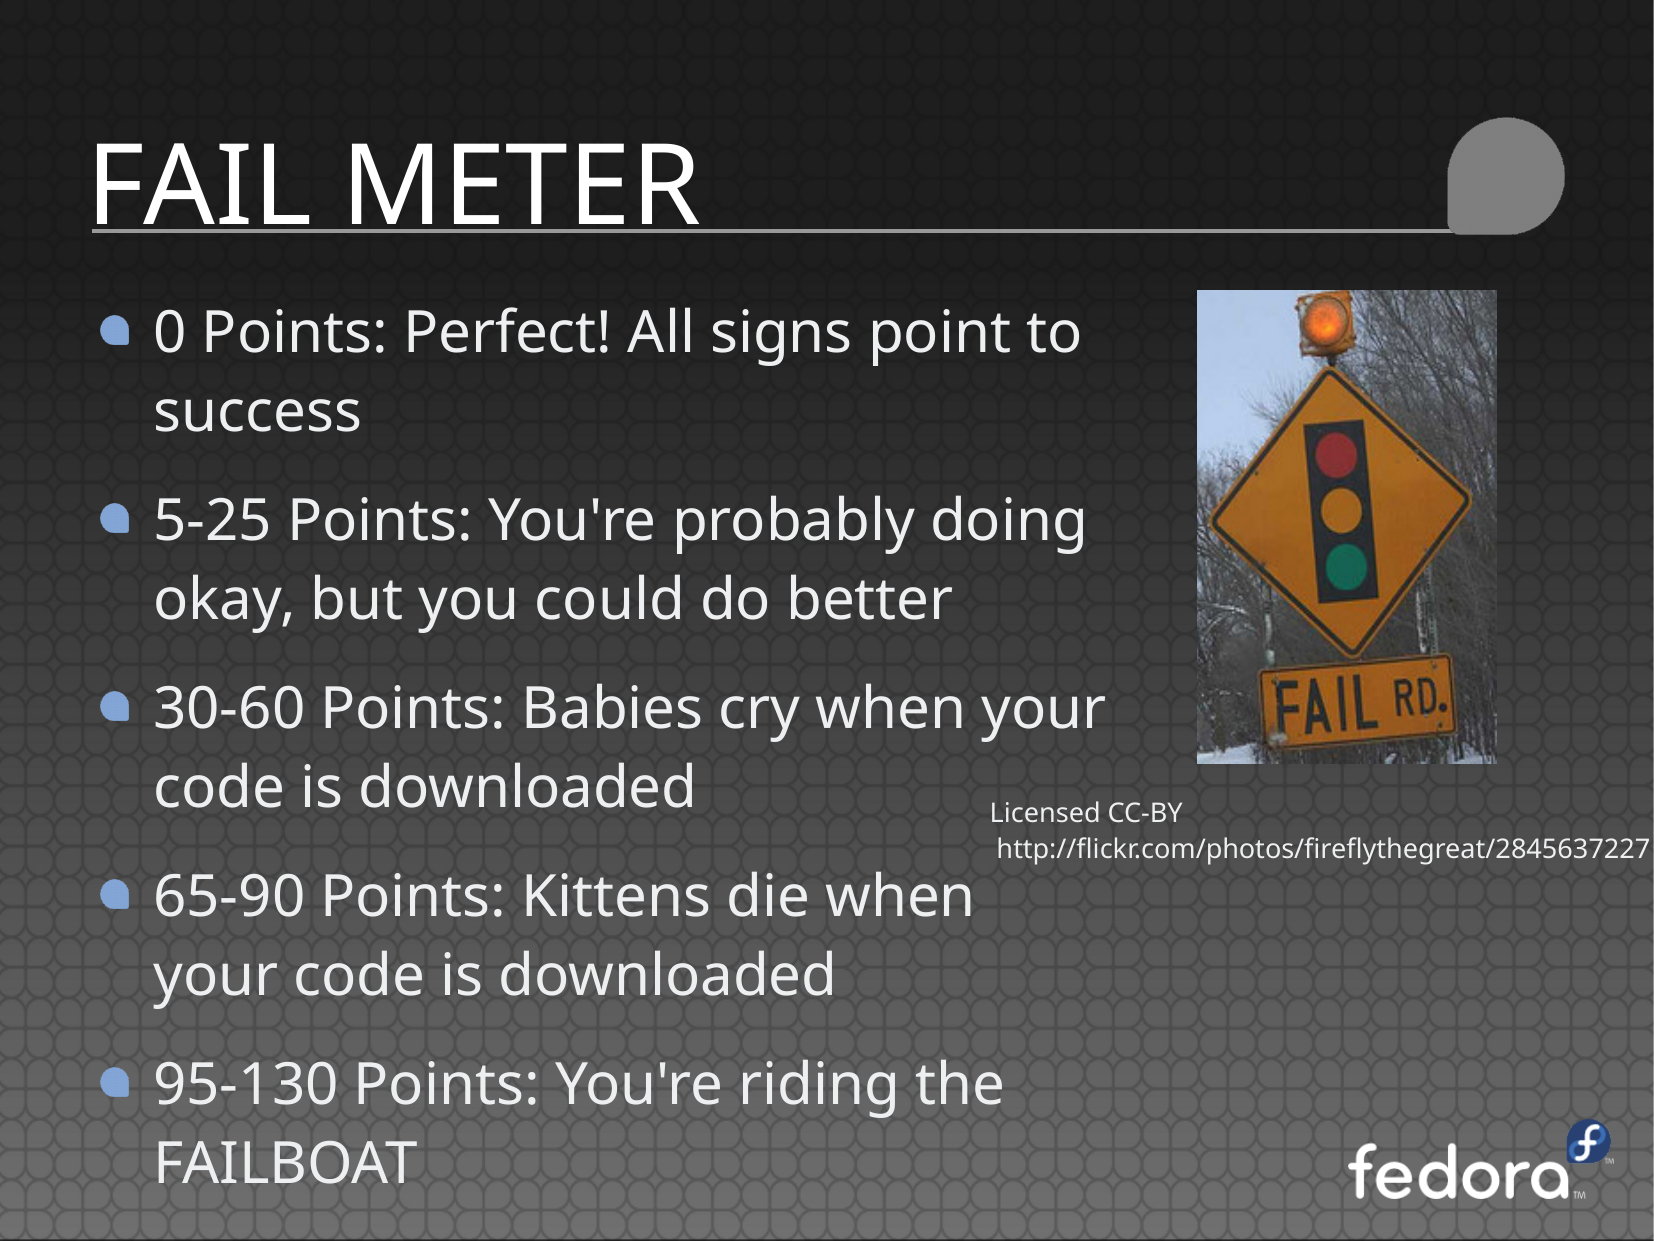

# FAIL METER
0 Points: Perfect! All signs point to
success
5-25 Points: You're probably doing
okay, but you could do better
30-60 Points: Babies cry when your
code is downloaded
65-90 Points: Kittens die when
your code is downloaded
95-130 Points: You're riding the FAILBOAT
135+ Points: Your code should have its own reality TV show
Licensed CC-BY
 http://flickr.com/photos/fireflythegreat/2845637227